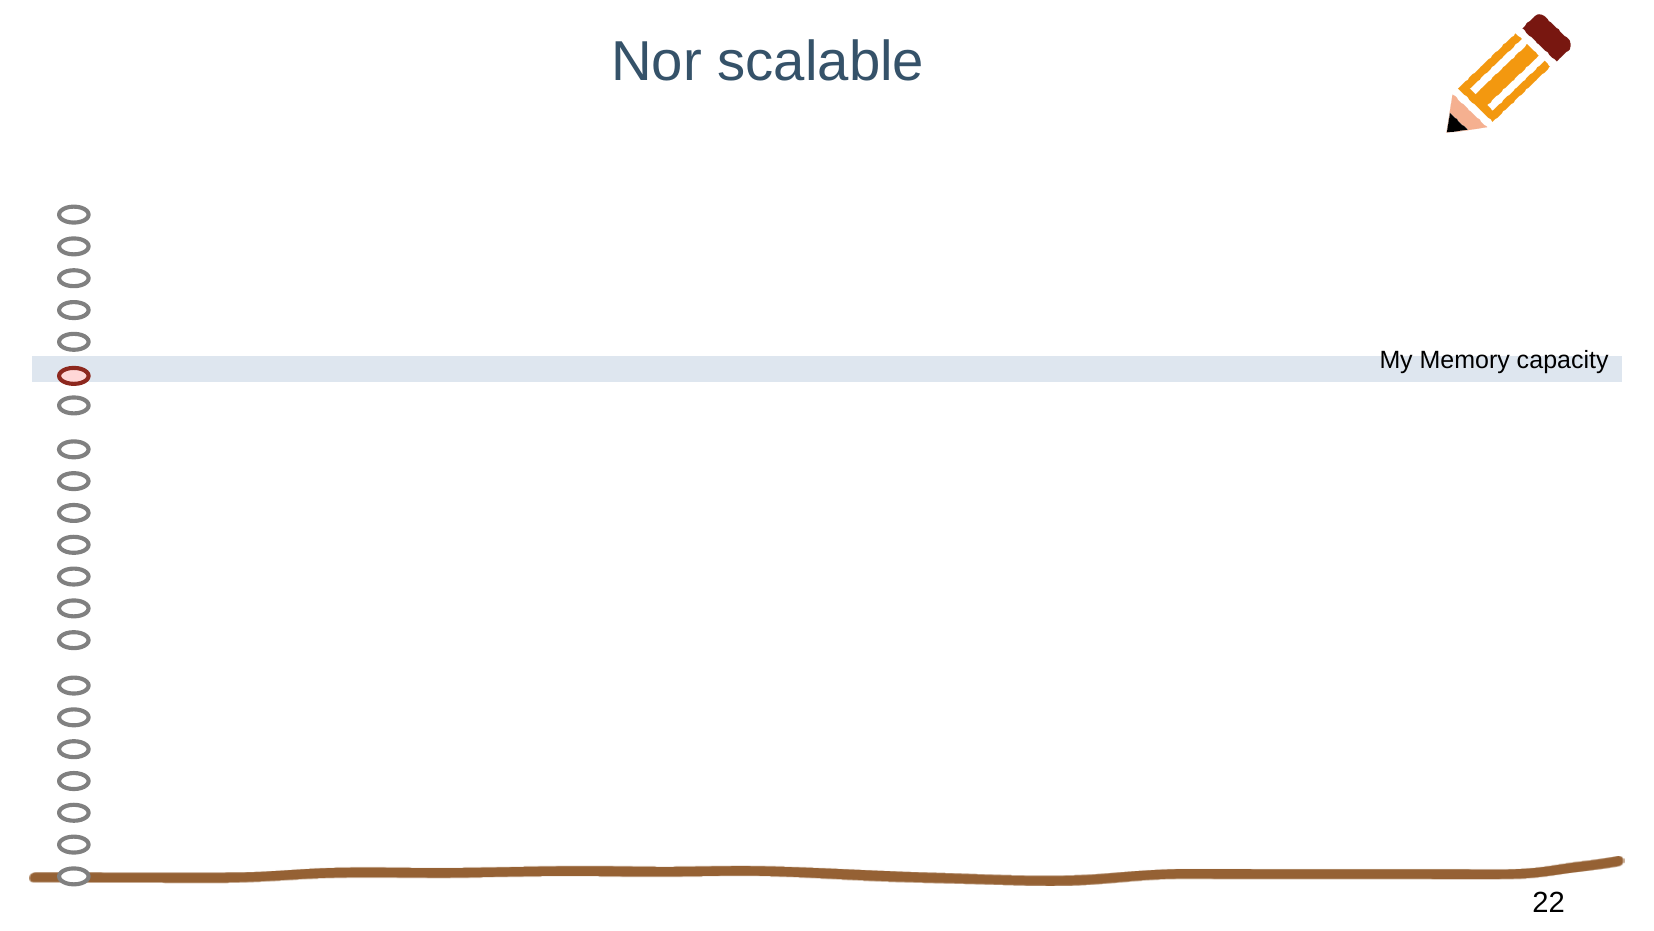

# Nor scalable
My Memory capacity
22